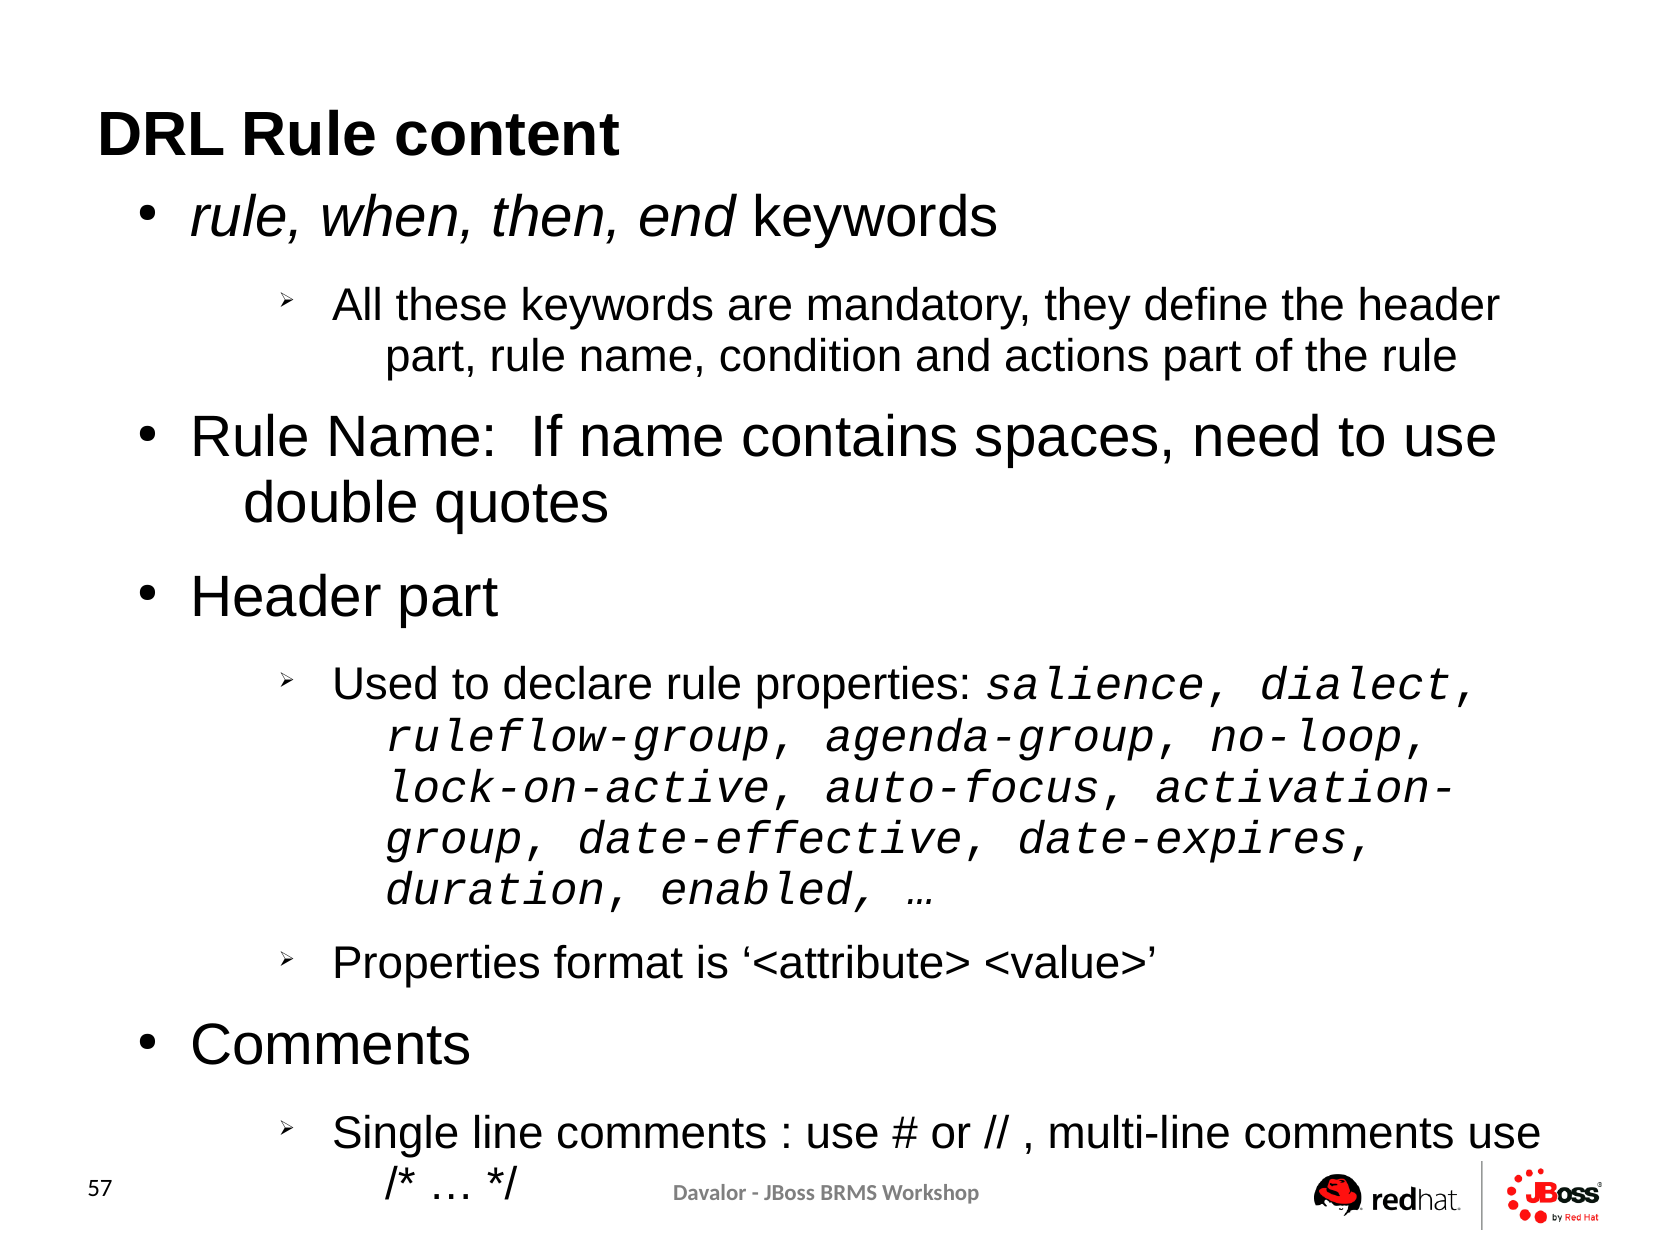

# DRL Rule content
rule, when, then, end keywords
All these keywords are mandatory, they define the header part, rule name, condition and actions part of the rule
Rule Name: If name contains spaces, need to use double quotes
Header part
Used to declare rule properties: salience, dialect, ruleflow-group, agenda-group, no-loop, lock-on-active, auto-focus, activation-group, date-effective, date-expires, duration, enabled, …
Properties format is ‘<attribute> <value>’
Comments
Single line comments : use # or // , multi-line comments use /* … */